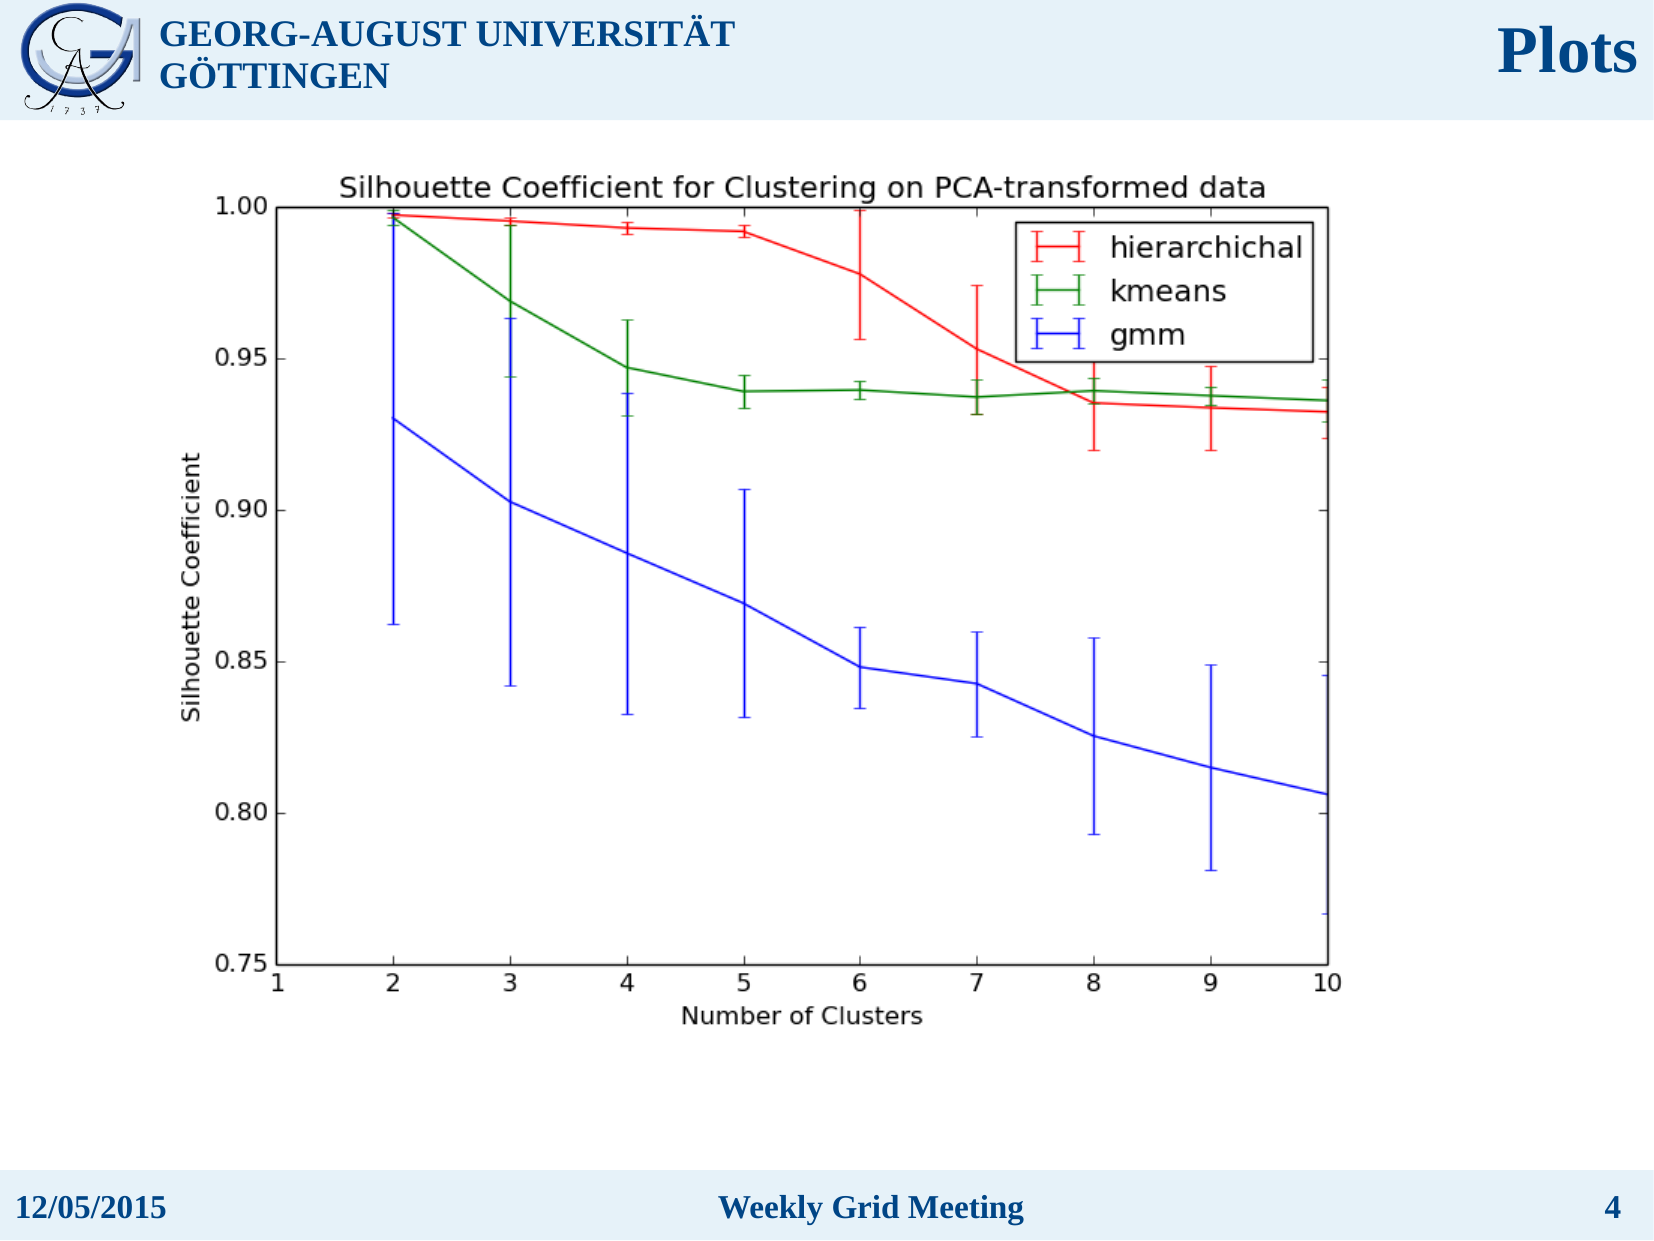

GEORG-AUGUST UNIVERSITÄT GÖTTINGEN
Plots
12/05/2015
Weekly Grid Meeting
4